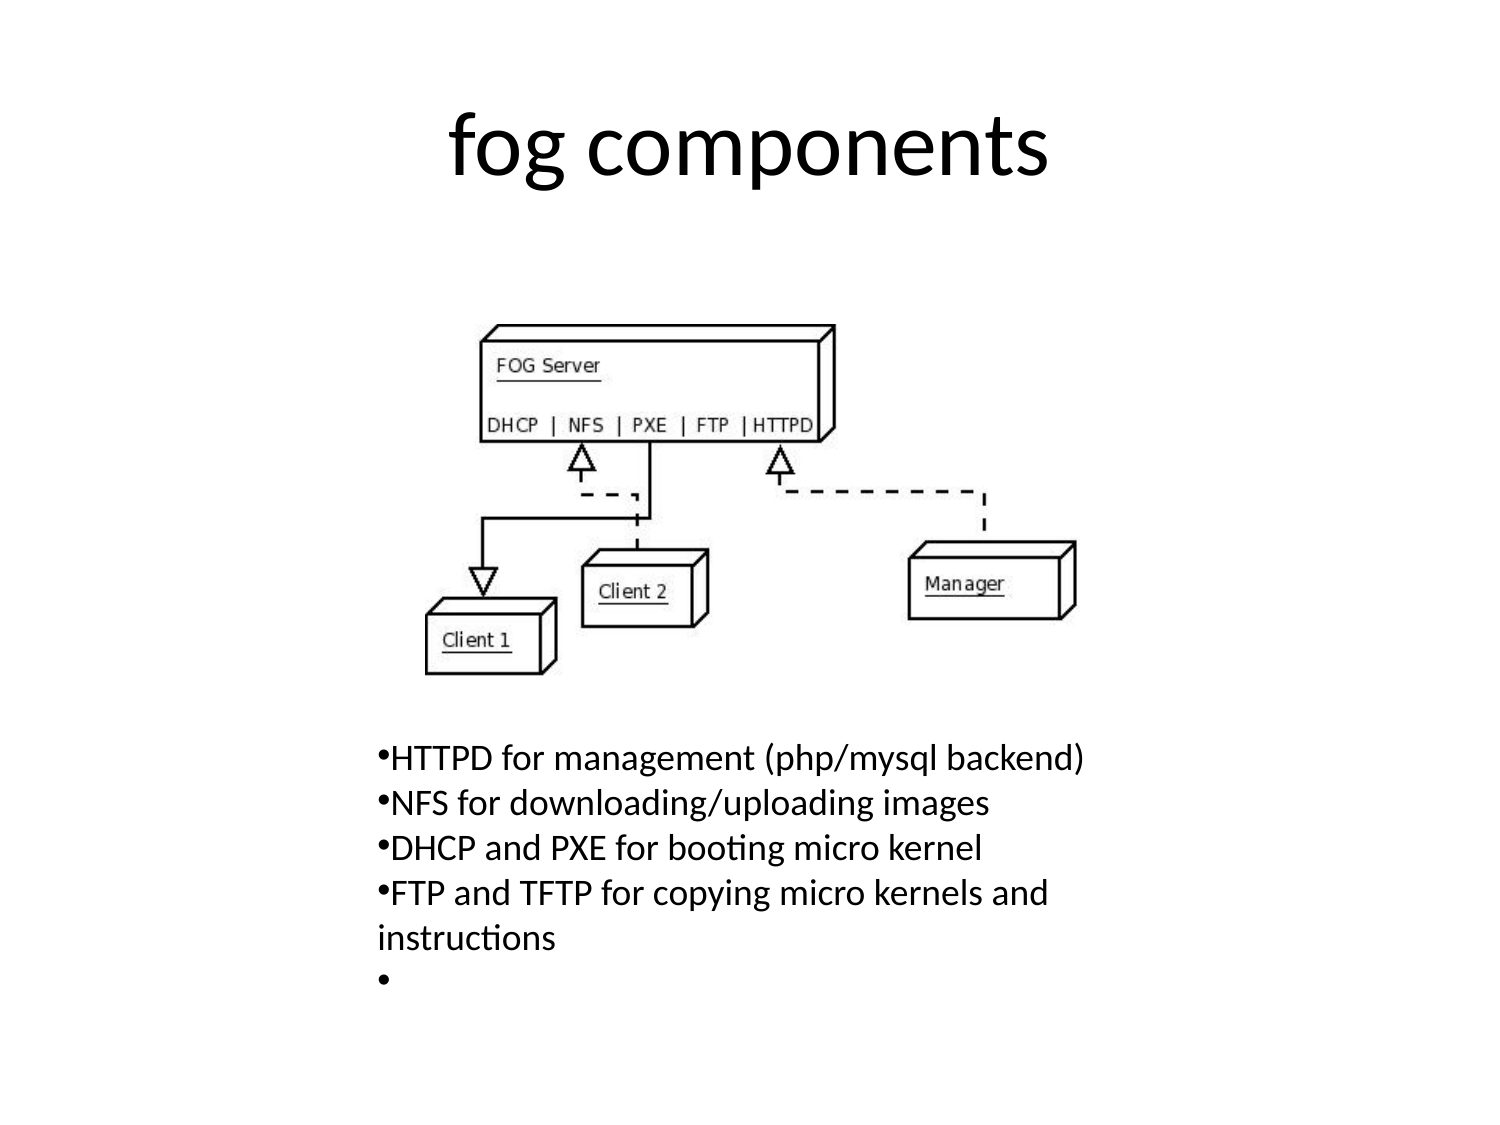

# fog components
HTTPD for management (php/mysql backend)
NFS for downloading/uploading images
DHCP and PXE for booting micro kernel
FTP and TFTP for copying micro kernels and instructions